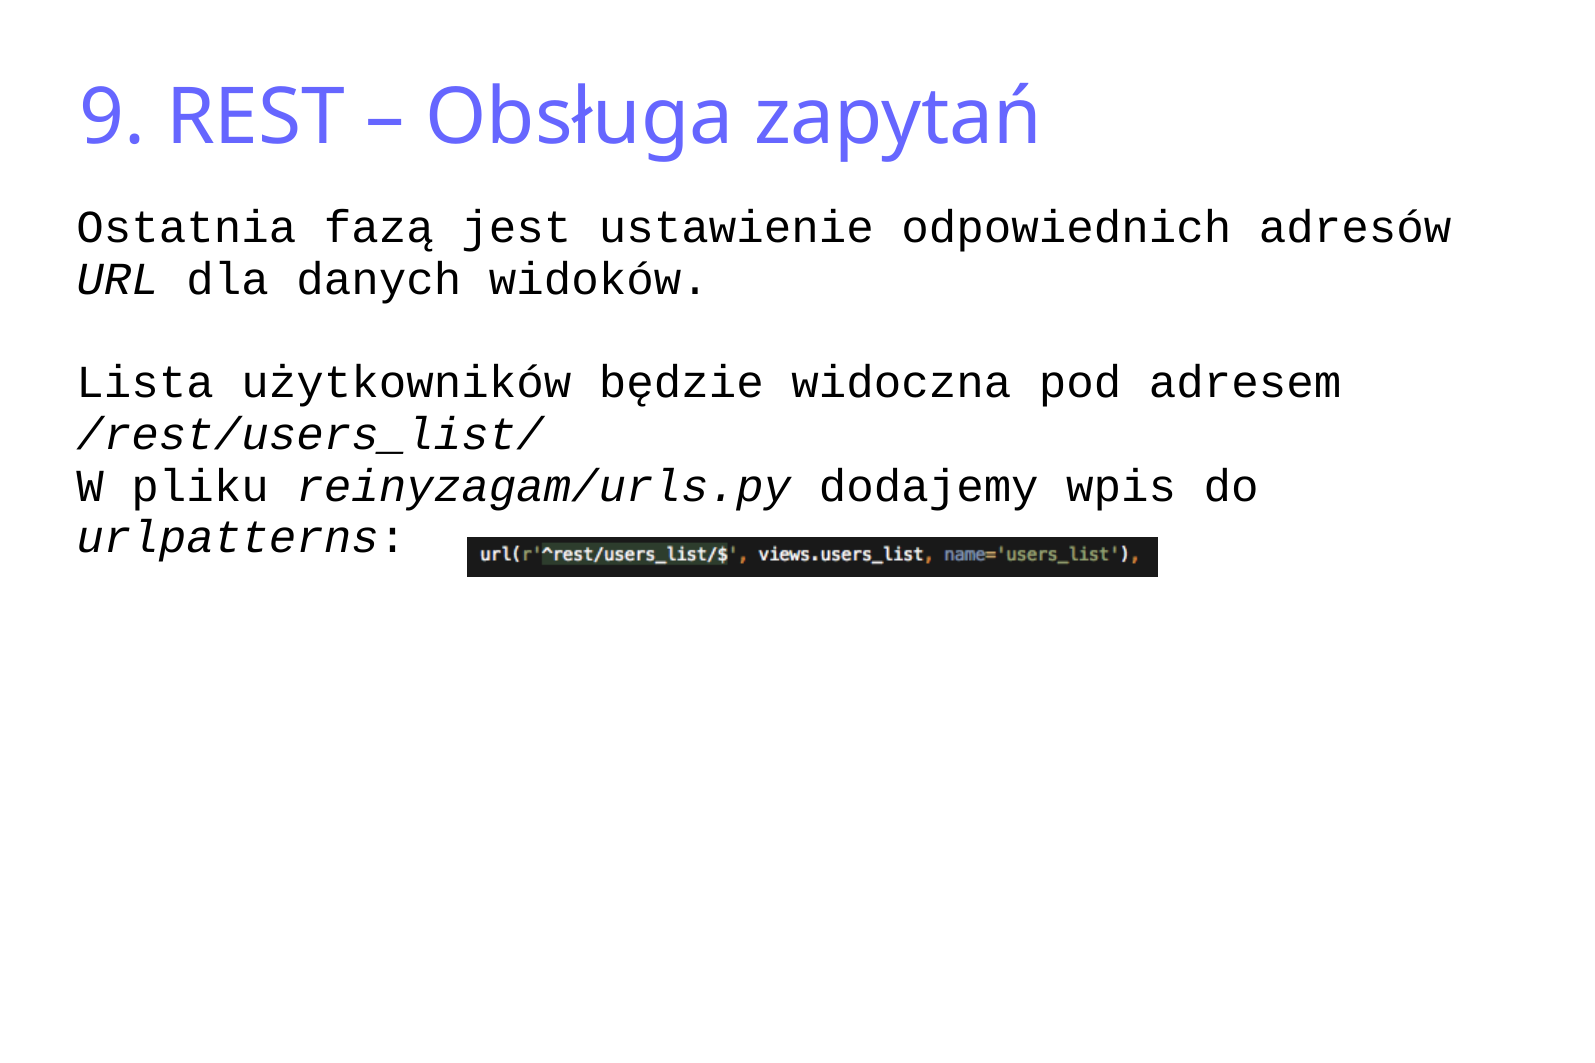

# 9. REST – Obsługa zapytań
Ostatnia fazą jest ustawienie odpowiednich adresów URL dla danych widoków.
Lista użytkowników będzie widoczna pod adresem /rest/users_list/
W pliku reinyzagam/urls.py dodajemy wpis do urlpatterns: